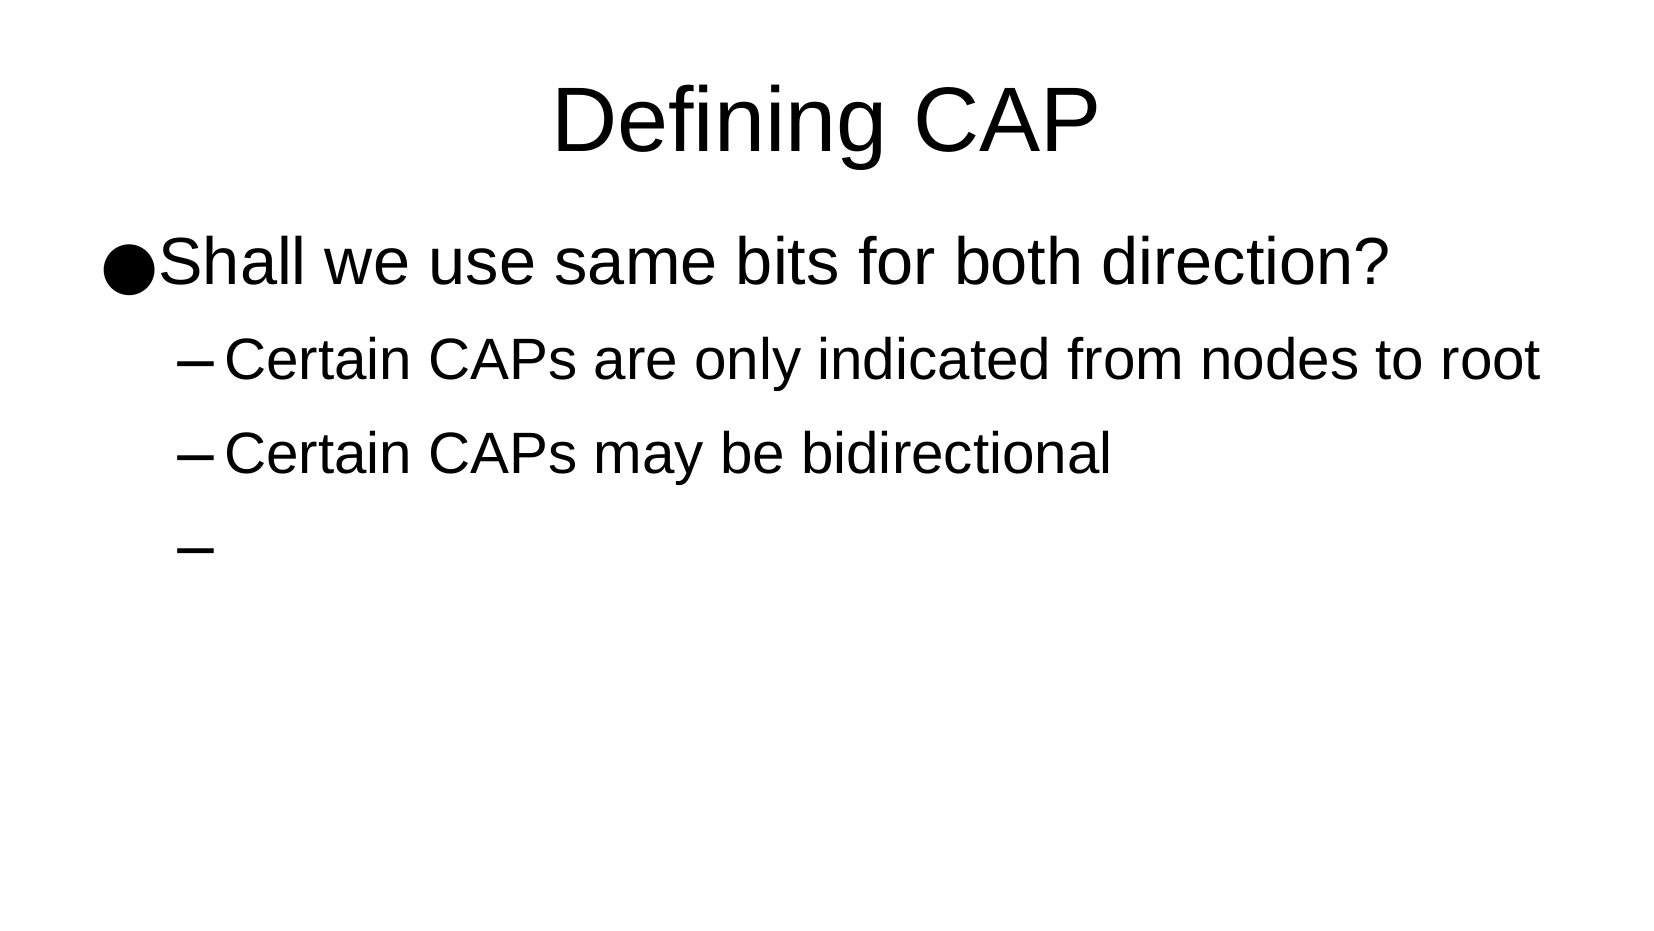

Defining CAP
Shall we use same bits for both direction?
Certain CAPs are only indicated from nodes to root
Certain CAPs may be bidirectional